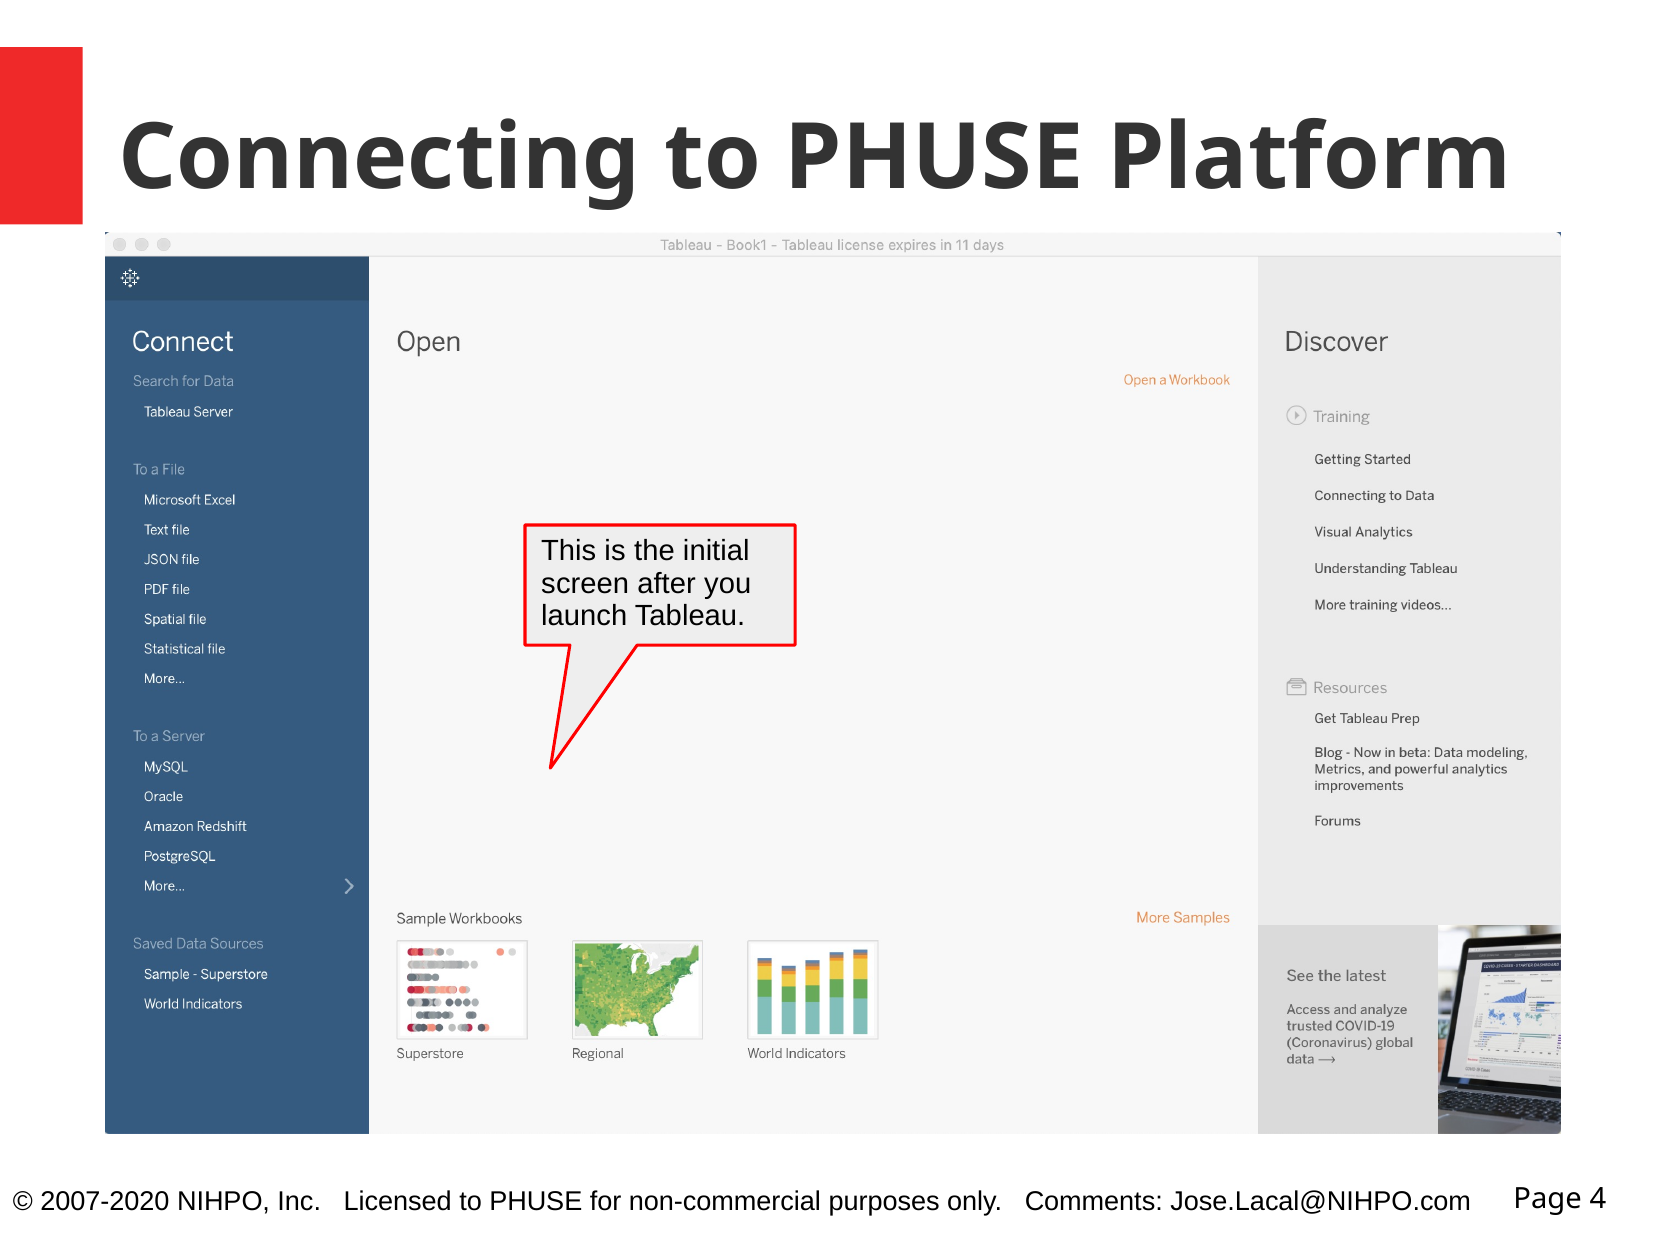

# Connecting to PHUSE Platform
This is the initial
screen after you
launch Tableau.
4
© 2007-2020 NIHPO, Inc. Licensed to PHUSE for non-commercial purposes only. Comments: Jose.Lacal@NIHPO.com